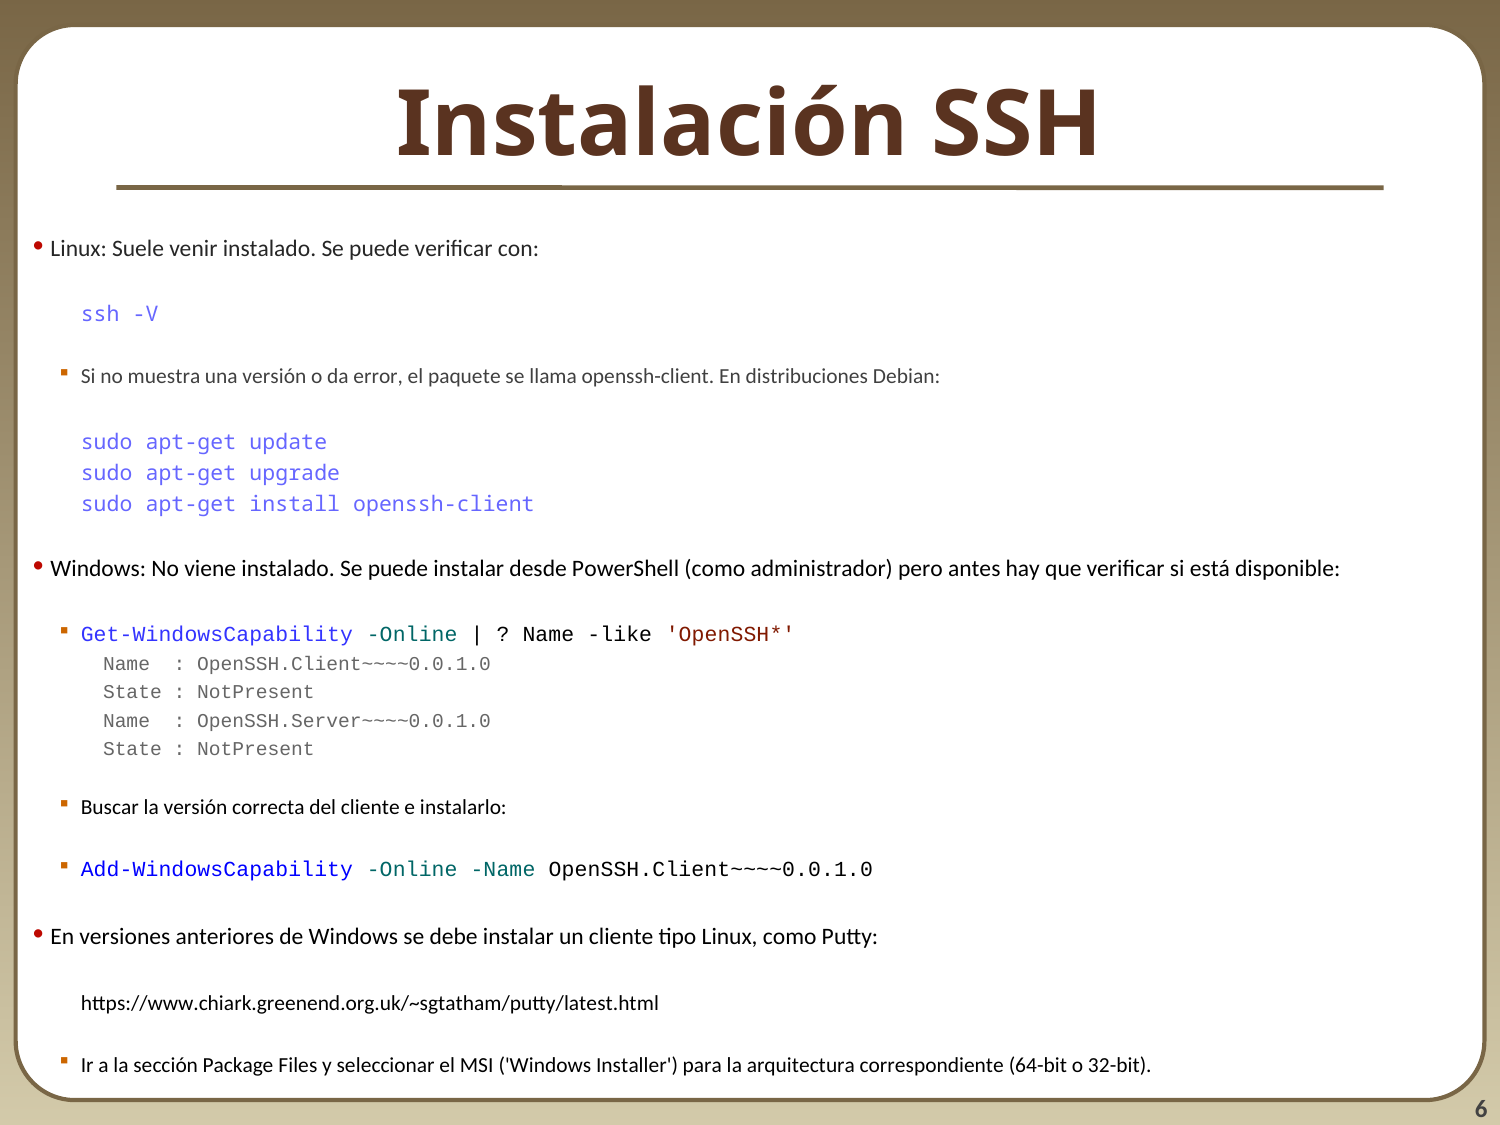

# Instalación SSH
Linux: Suele venir instalado. Se puede verificar con:
ssh -V
Si no muestra una versión o da error, el paquete se llama openssh-client. En distribuciones Debian:
sudo apt-get update
sudo apt-get upgrade
sudo apt-get install openssh-client
Windows: No viene instalado. Se puede instalar desde PowerShell (como administrador) pero antes hay que verificar si está disponible:
Get-WindowsCapability -Online | ? Name -like 'OpenSSH*'
Name : OpenSSH.Client~~~~0.0.1.0
State : NotPresent
Name : OpenSSH.Server~~~~0.0.1.0
State : NotPresent
Buscar la versión correcta del cliente e instalarlo:
Add-WindowsCapability -Online -Name OpenSSH.Client~~~~0.0.1.0
En versiones anteriores de Windows se debe instalar un cliente tipo Linux, como Putty:
https://www.chiark.greenend.org.uk/~sgtatham/putty/latest.html
Ir a la sección Package Files y seleccionar el MSI ('Windows Installer') para la arquitectura correspondiente (64-bit o 32-bit).